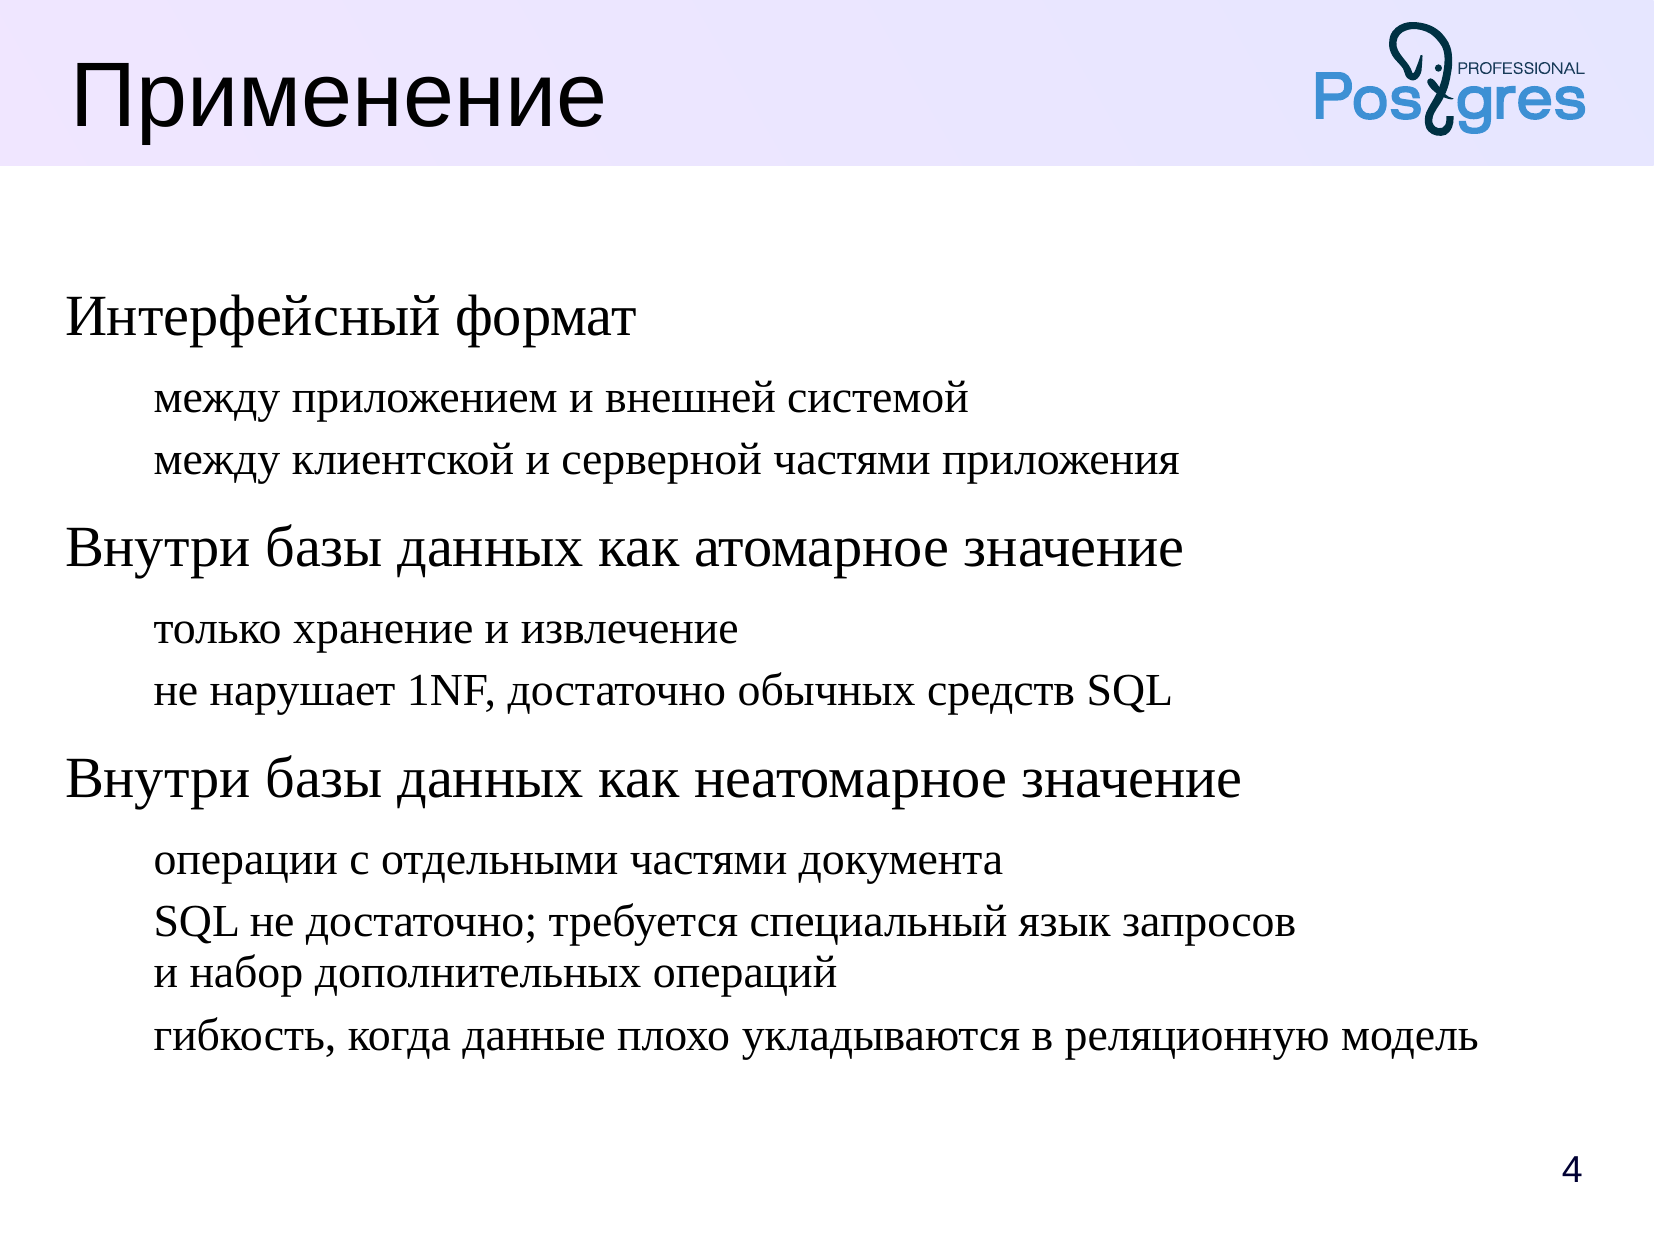

# Применение
Интерфейсный формат
между приложением и внешней системой
между клиентской и серверной частями приложения
Внутри базы данных как атомарное значение
только хранение и извлечение
не нарушает 1NF, достаточно обычных средств SQL
Внутри базы данных как неатомарное значение
операции с отдельными частями документа
SQL не достаточно; требуется специальный язык запросов
и набор дополнительных операций
гибкость, когда данные плохо укладываются в реляционную модель